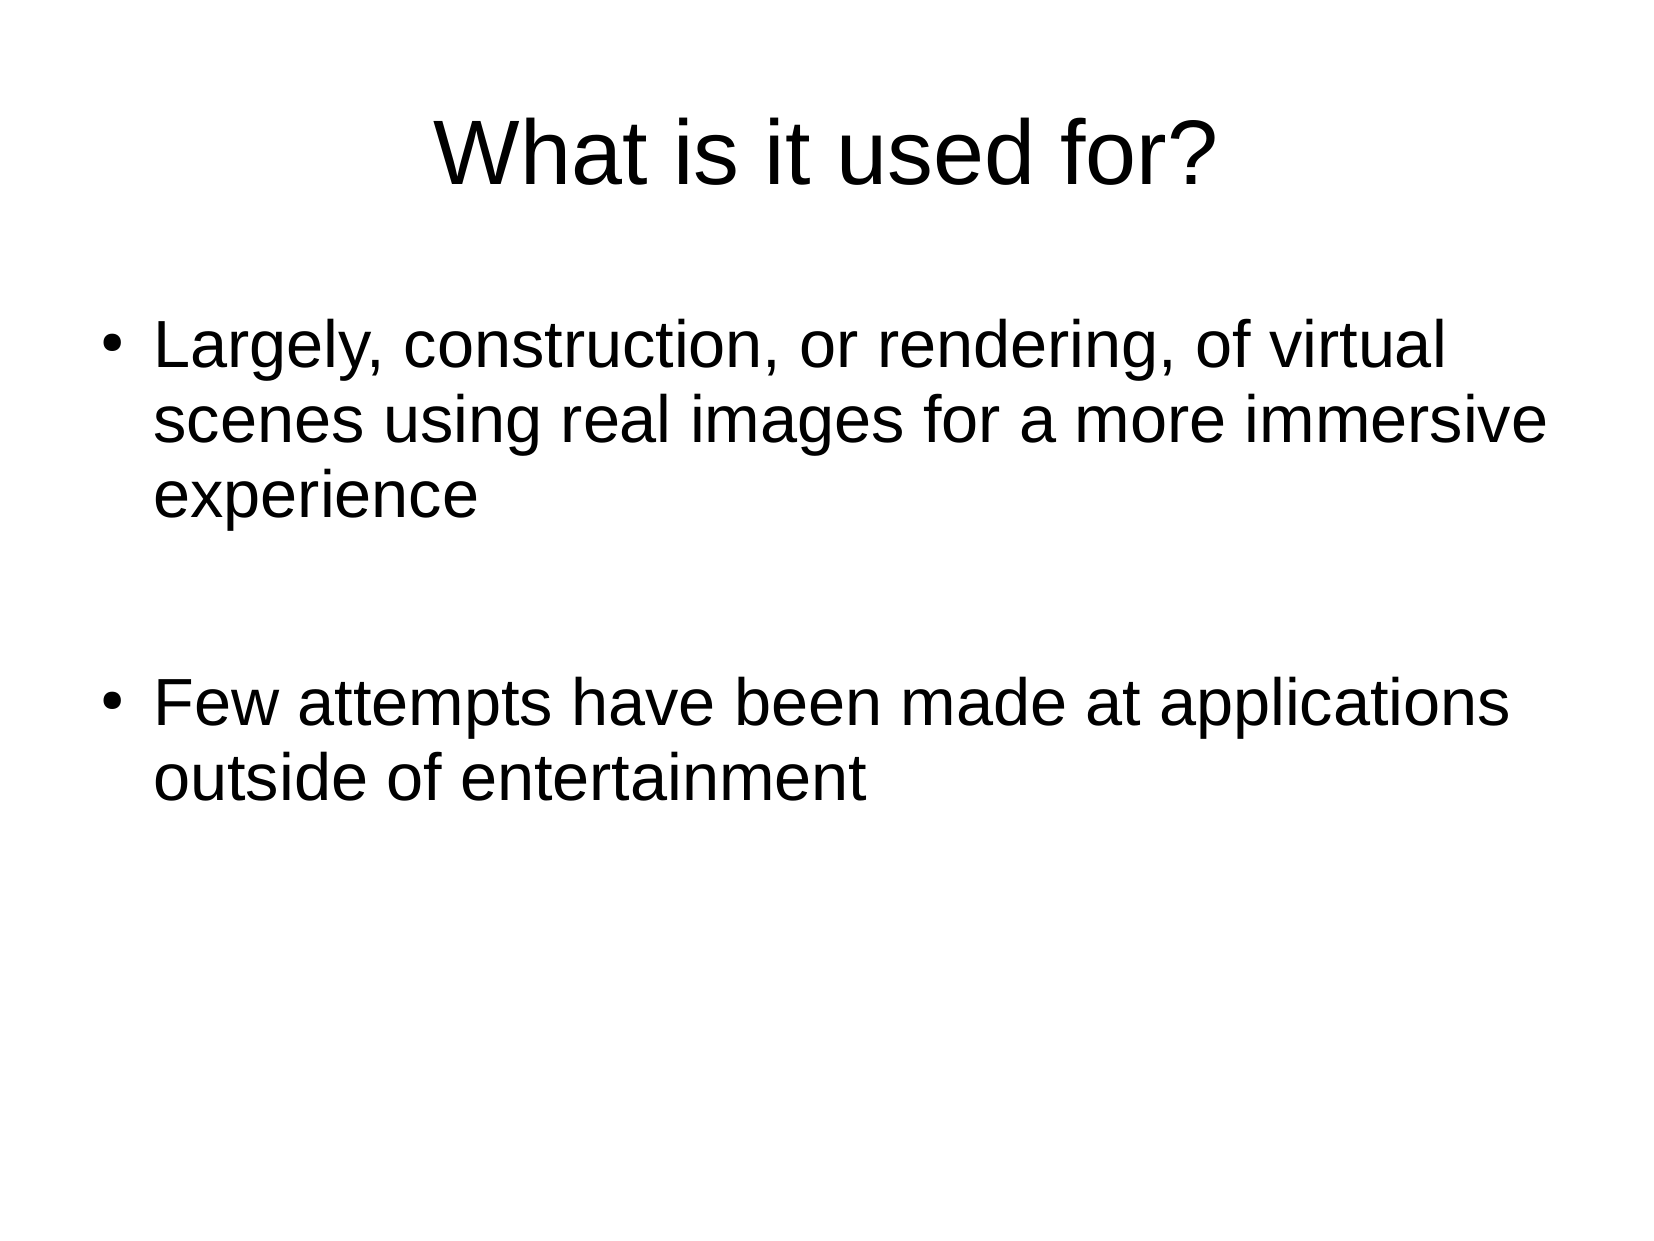

# What is it used for?
Largely, construction, or rendering, of virtual scenes using real images for a more immersive experience
Few attempts have been made at applications outside of entertainment